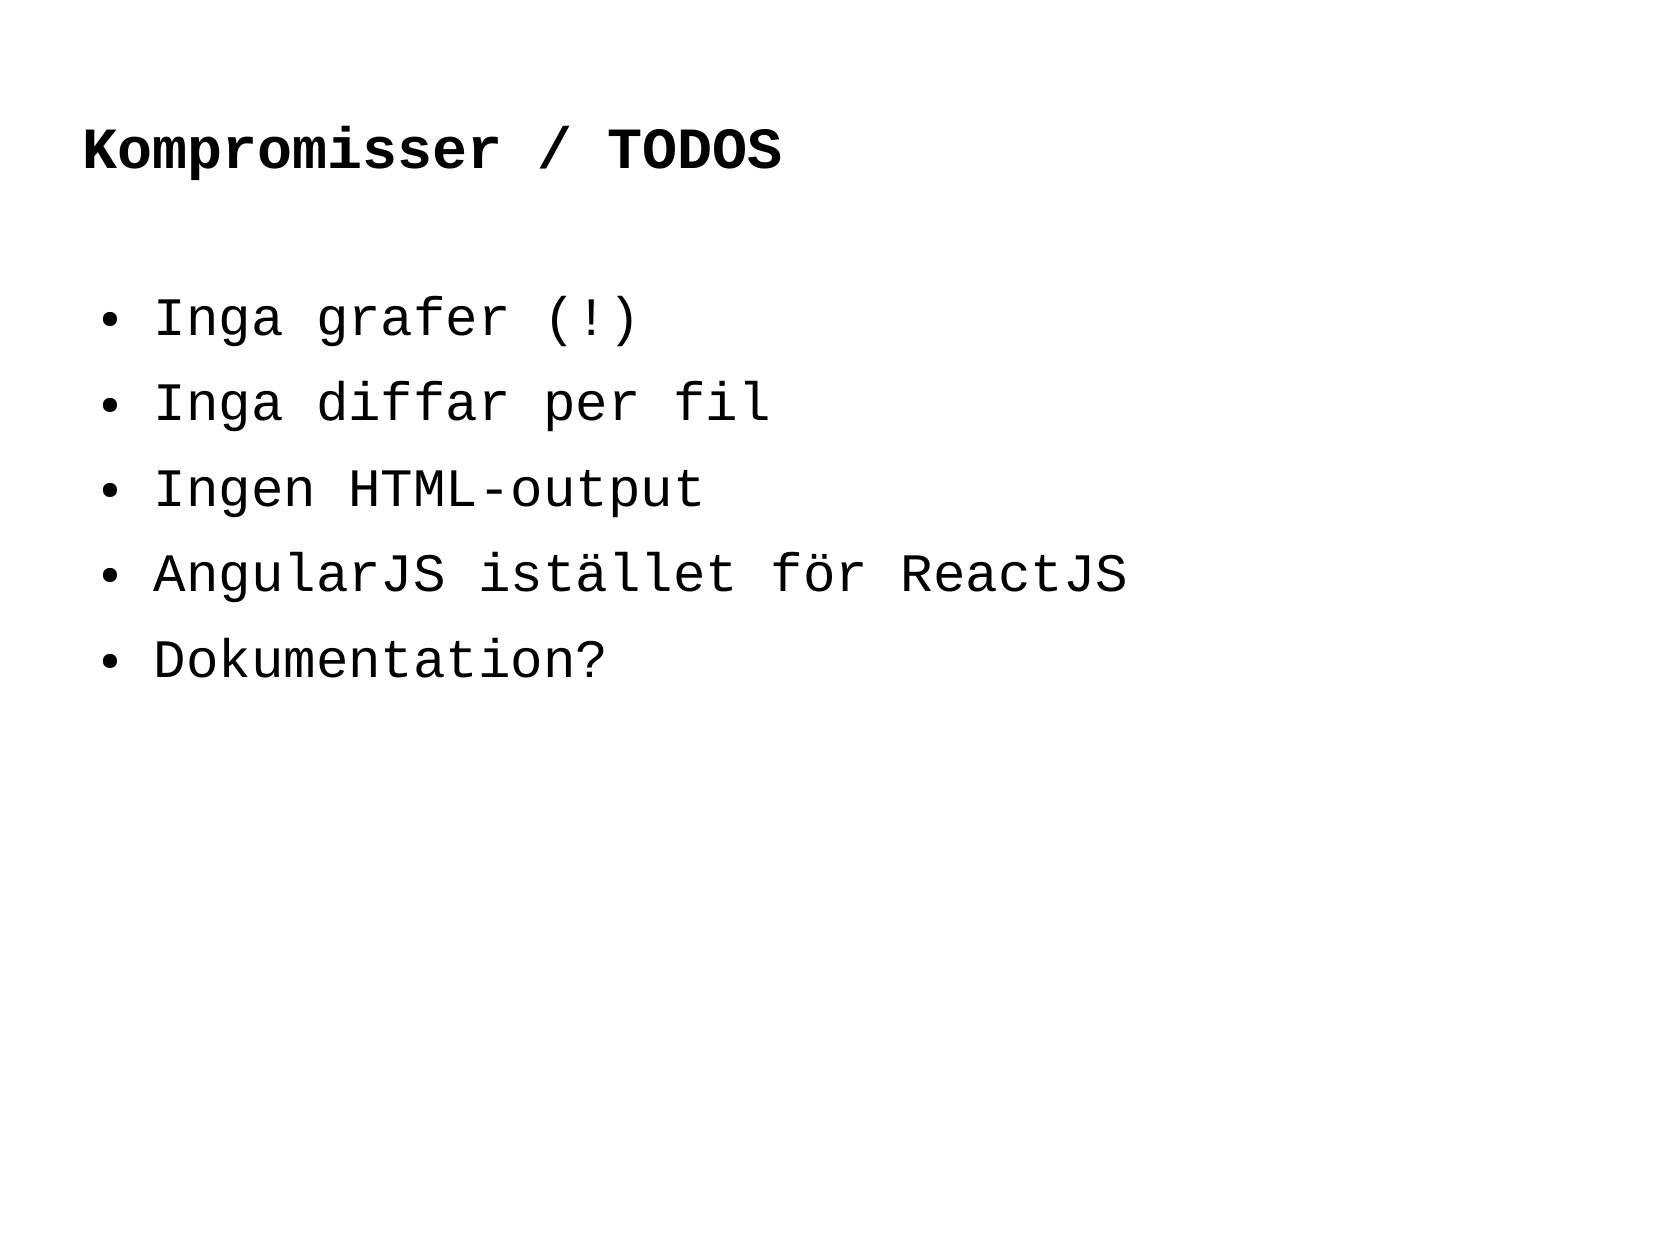

# Kompromisser / TODOS
Inga grafer (!)
Inga diffar per fil
Ingen HTML-output
AngularJS istället för ReactJS
Dokumentation?